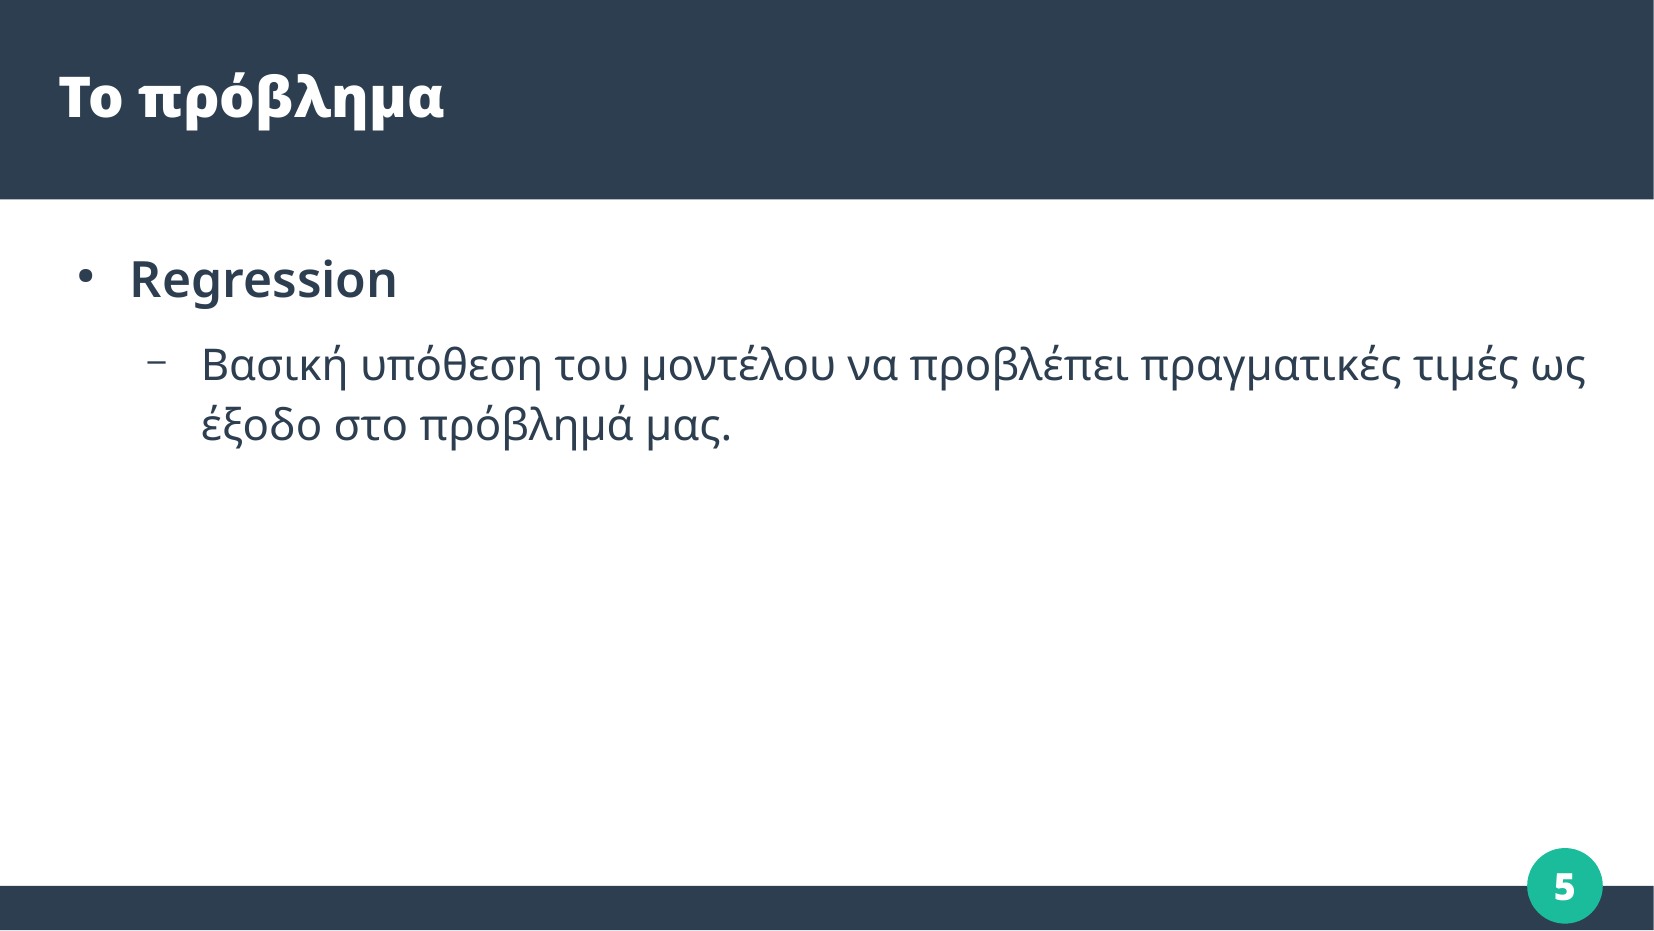

# Το πρόβλημα
Regression
Βασική υπόθεση του μοντέλου να προβλέπει πραγματικές τιμές ως έξοδο στο πρόβλημά μας.